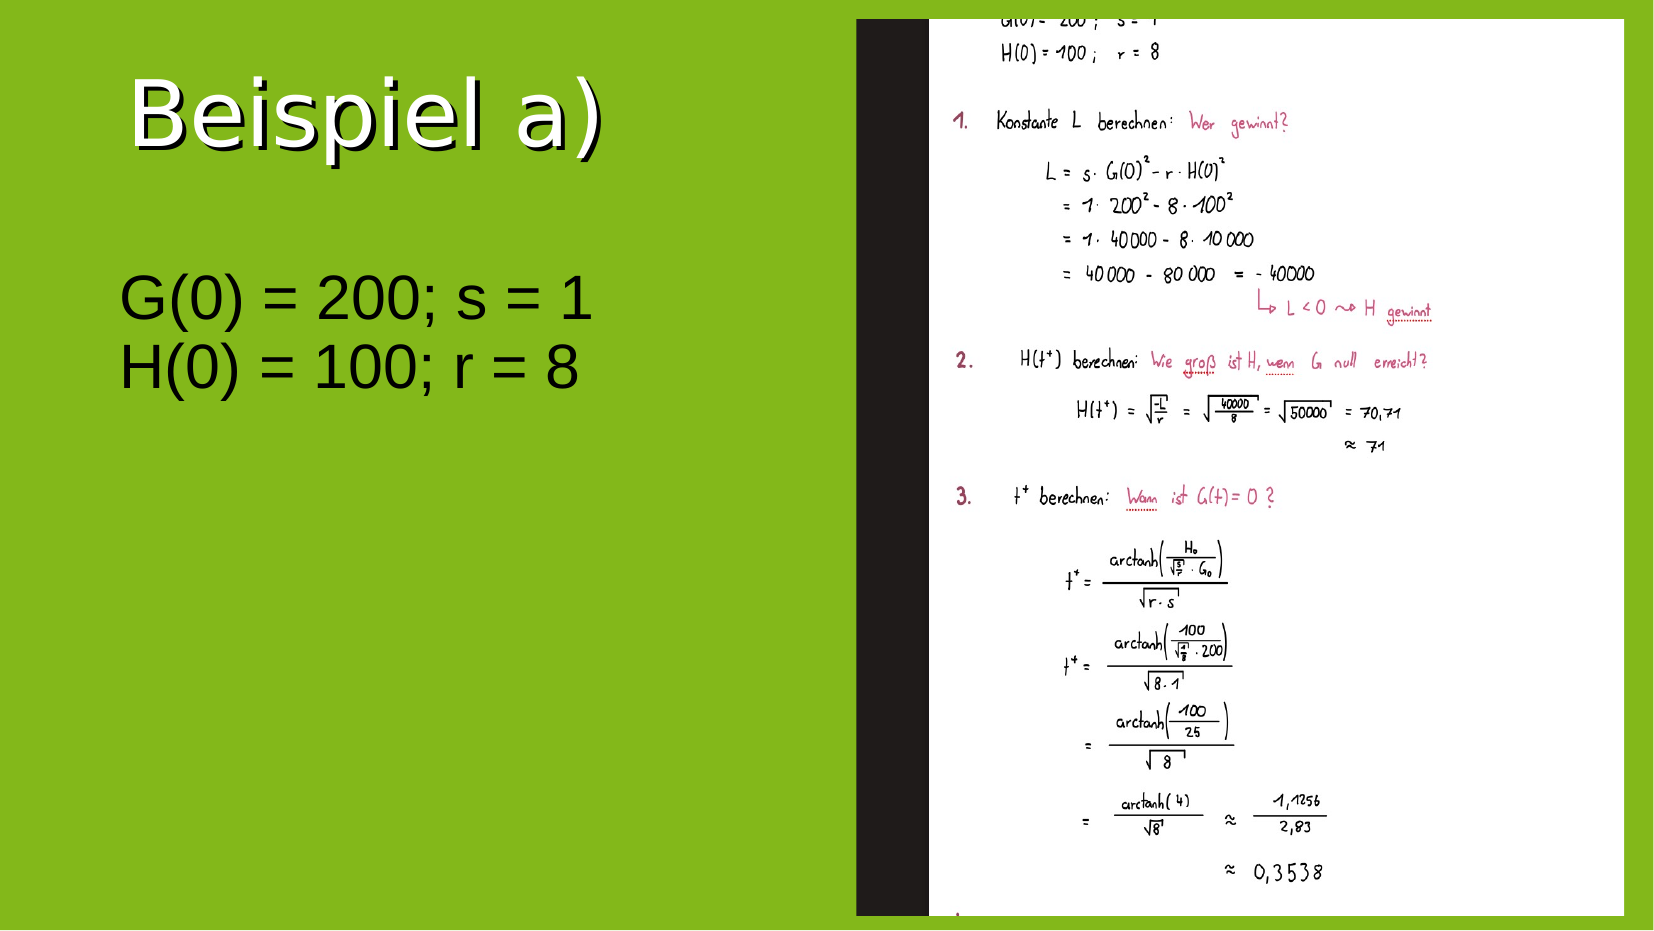

# Beispiel a)
G(0) = 200; s = 1
H(0) = 100; r = 8